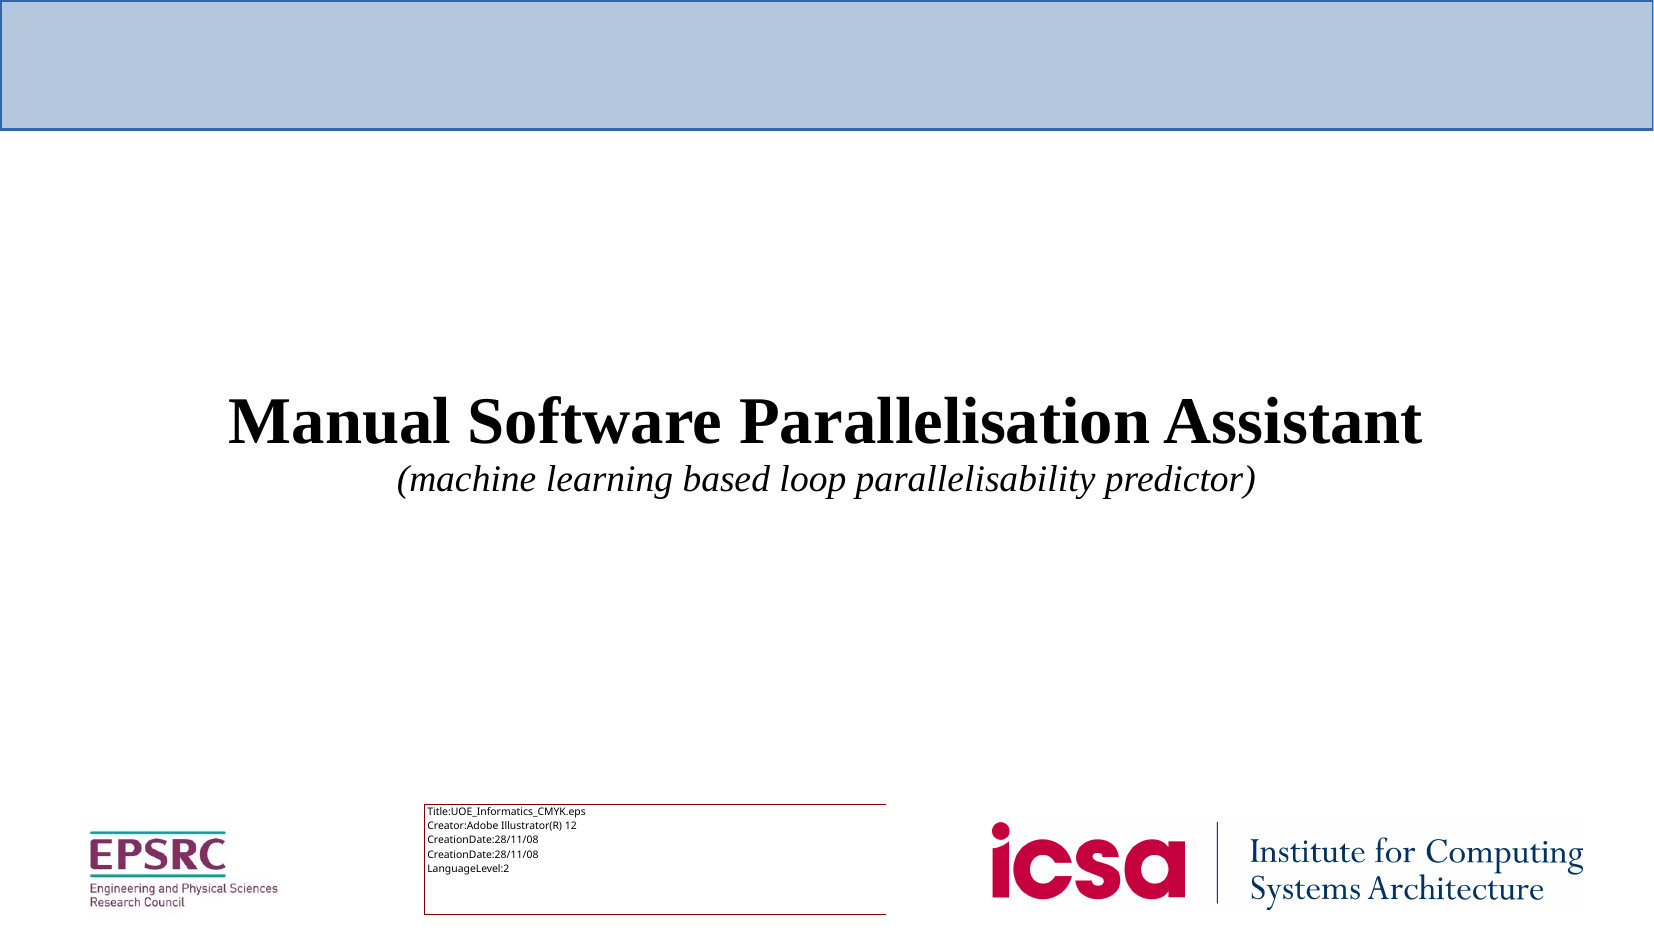

# Manual Software Parallelisation Assistant (machine learning based loop parallelisability predictor)